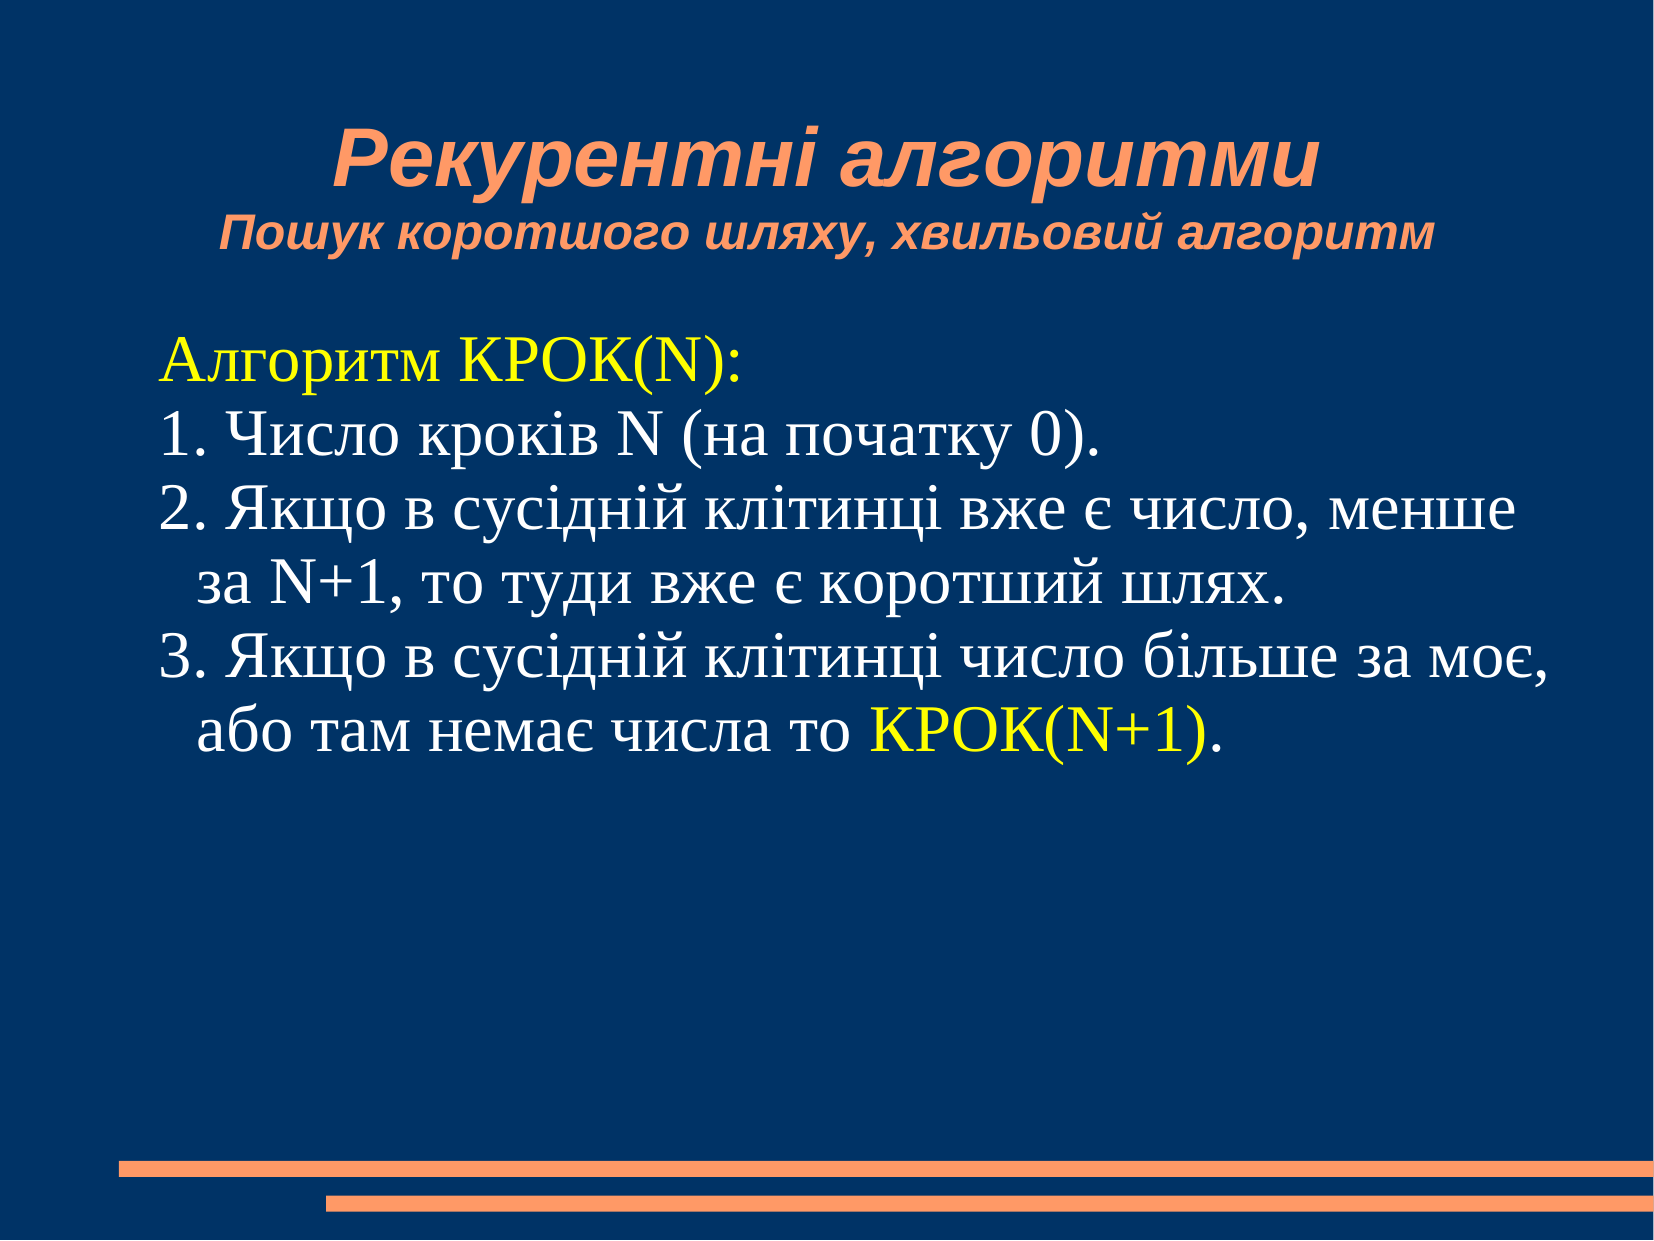

Рекурентні алгоритми
Пошук коротшого шляху, хвильовий алгоритм
# Алгоритм КРОК(N):
1. Число кроків N (на початку 0).
2. Якщо в сусідній клітинці вже є число, менше за N+1, то туди вже є коротший шлях.
3. Якщо в сусідній клітинці число більше за моє, або там немає числа то КРОК(N+1).